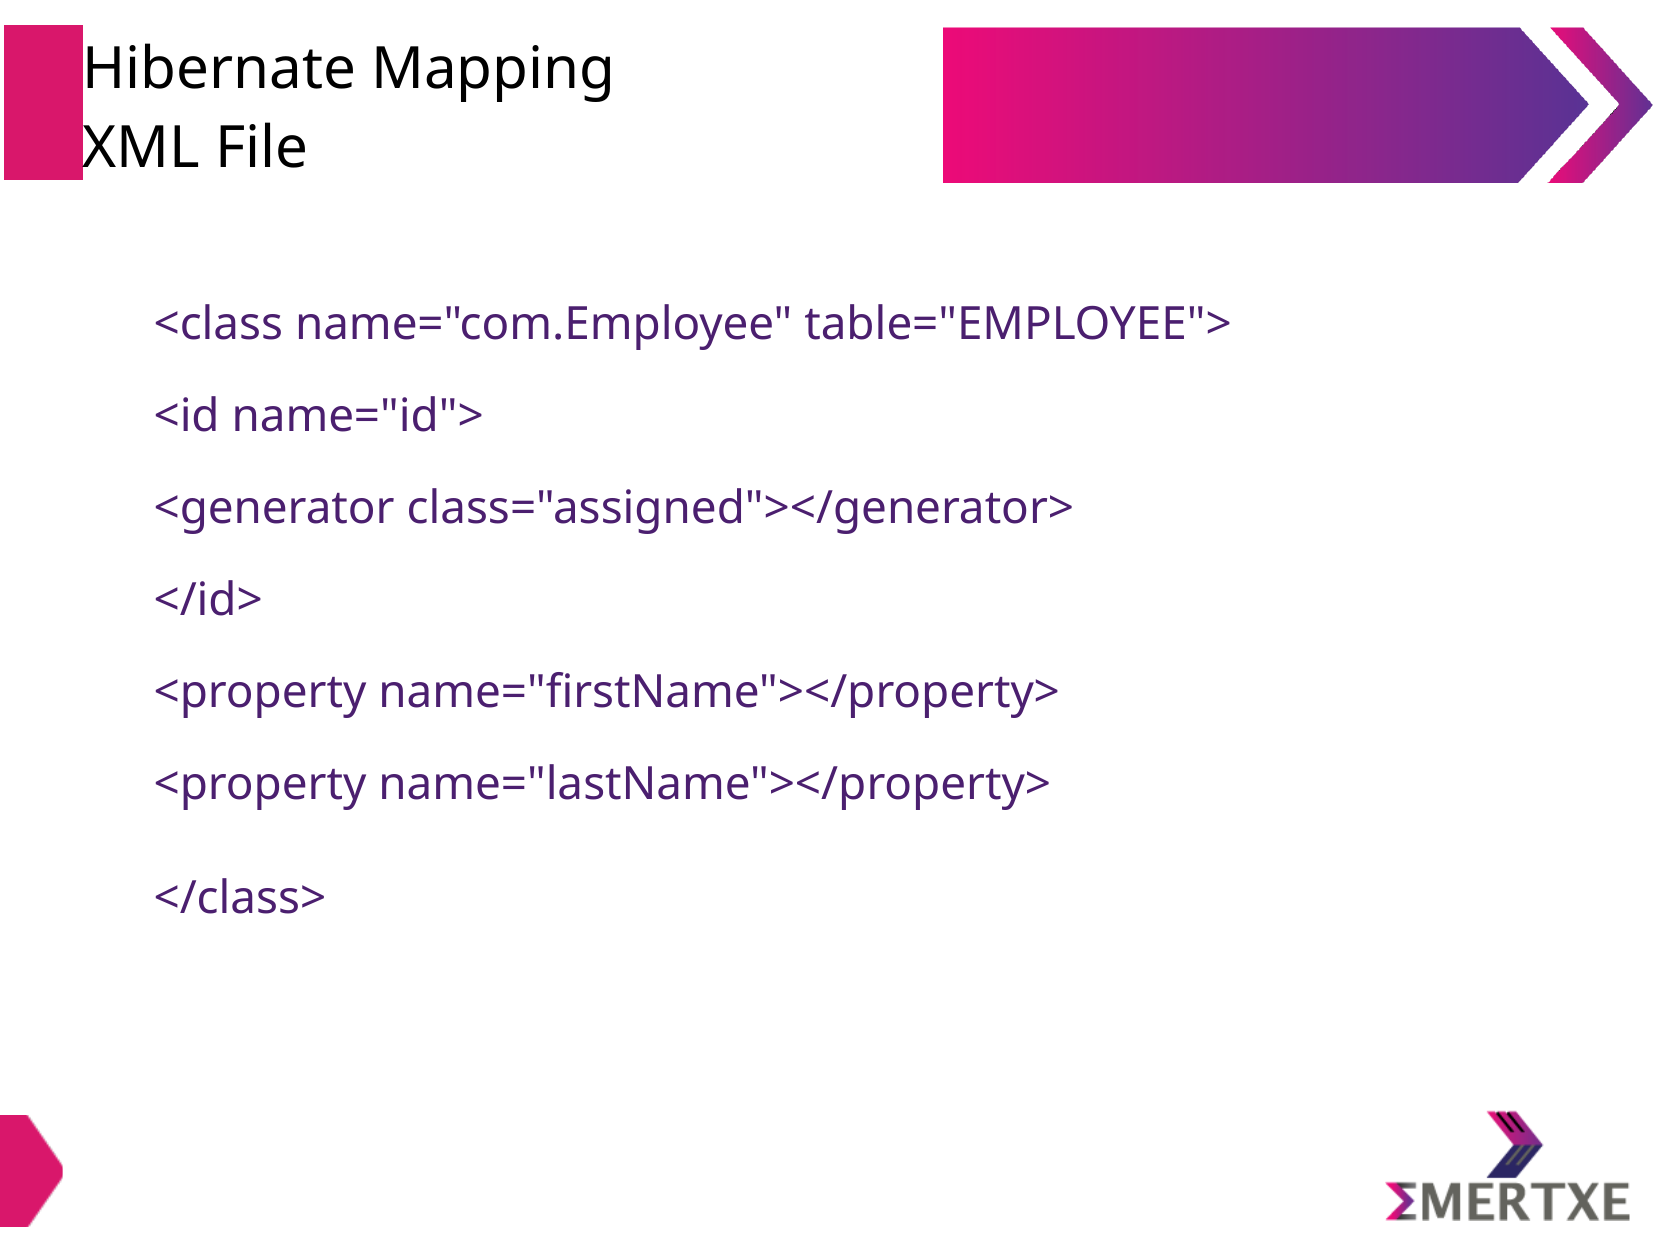

# Hibernate Mapping XML File
<class name="com.Employee" table="EMPLOYEE">
<id name="id">
<generator class="assigned"></generator>
</id>
<property name="firstName"></property>
<property name="lastName"></property>
</class>